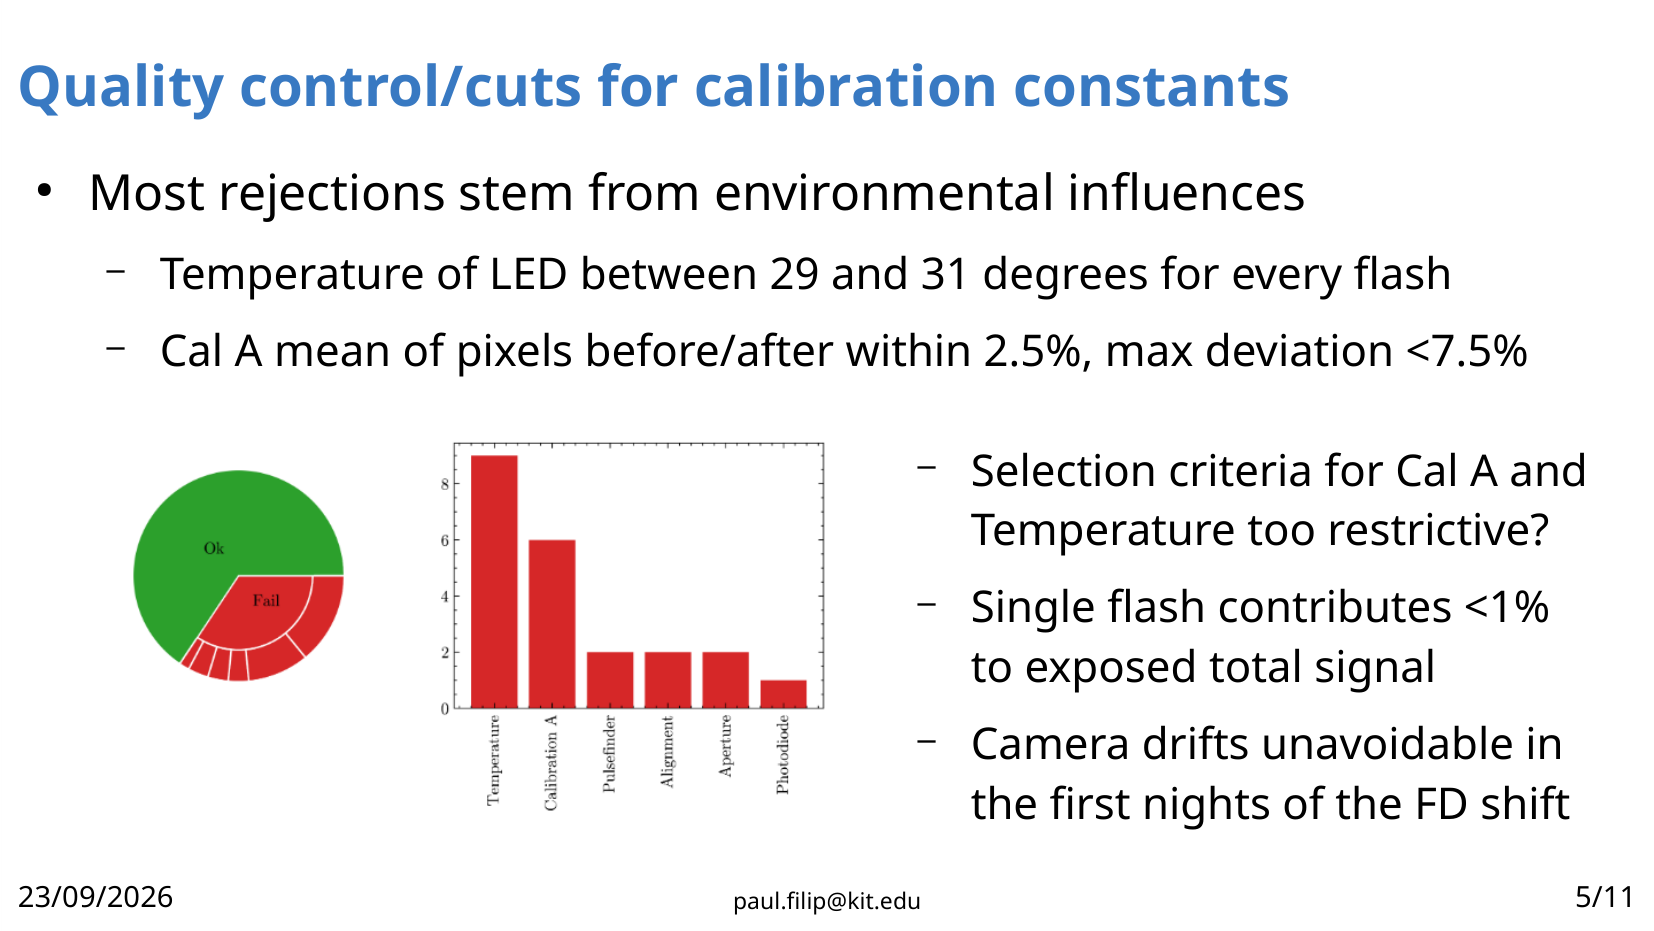

# Quality control/cuts for calibration constants
Most rejections stem from environmental influences
Temperature of LED between 29 and 31 degrees for every flash
Cal A mean of pixels before/after within 2.5%, max deviation <7.5%
Selection criteria for Cal A and Temperature too restrictive?
Single flash contributes <1% to exposed total signal
Camera drifts unavoidable in the first nights of the FD shift
paul.filip@kit.edu
5